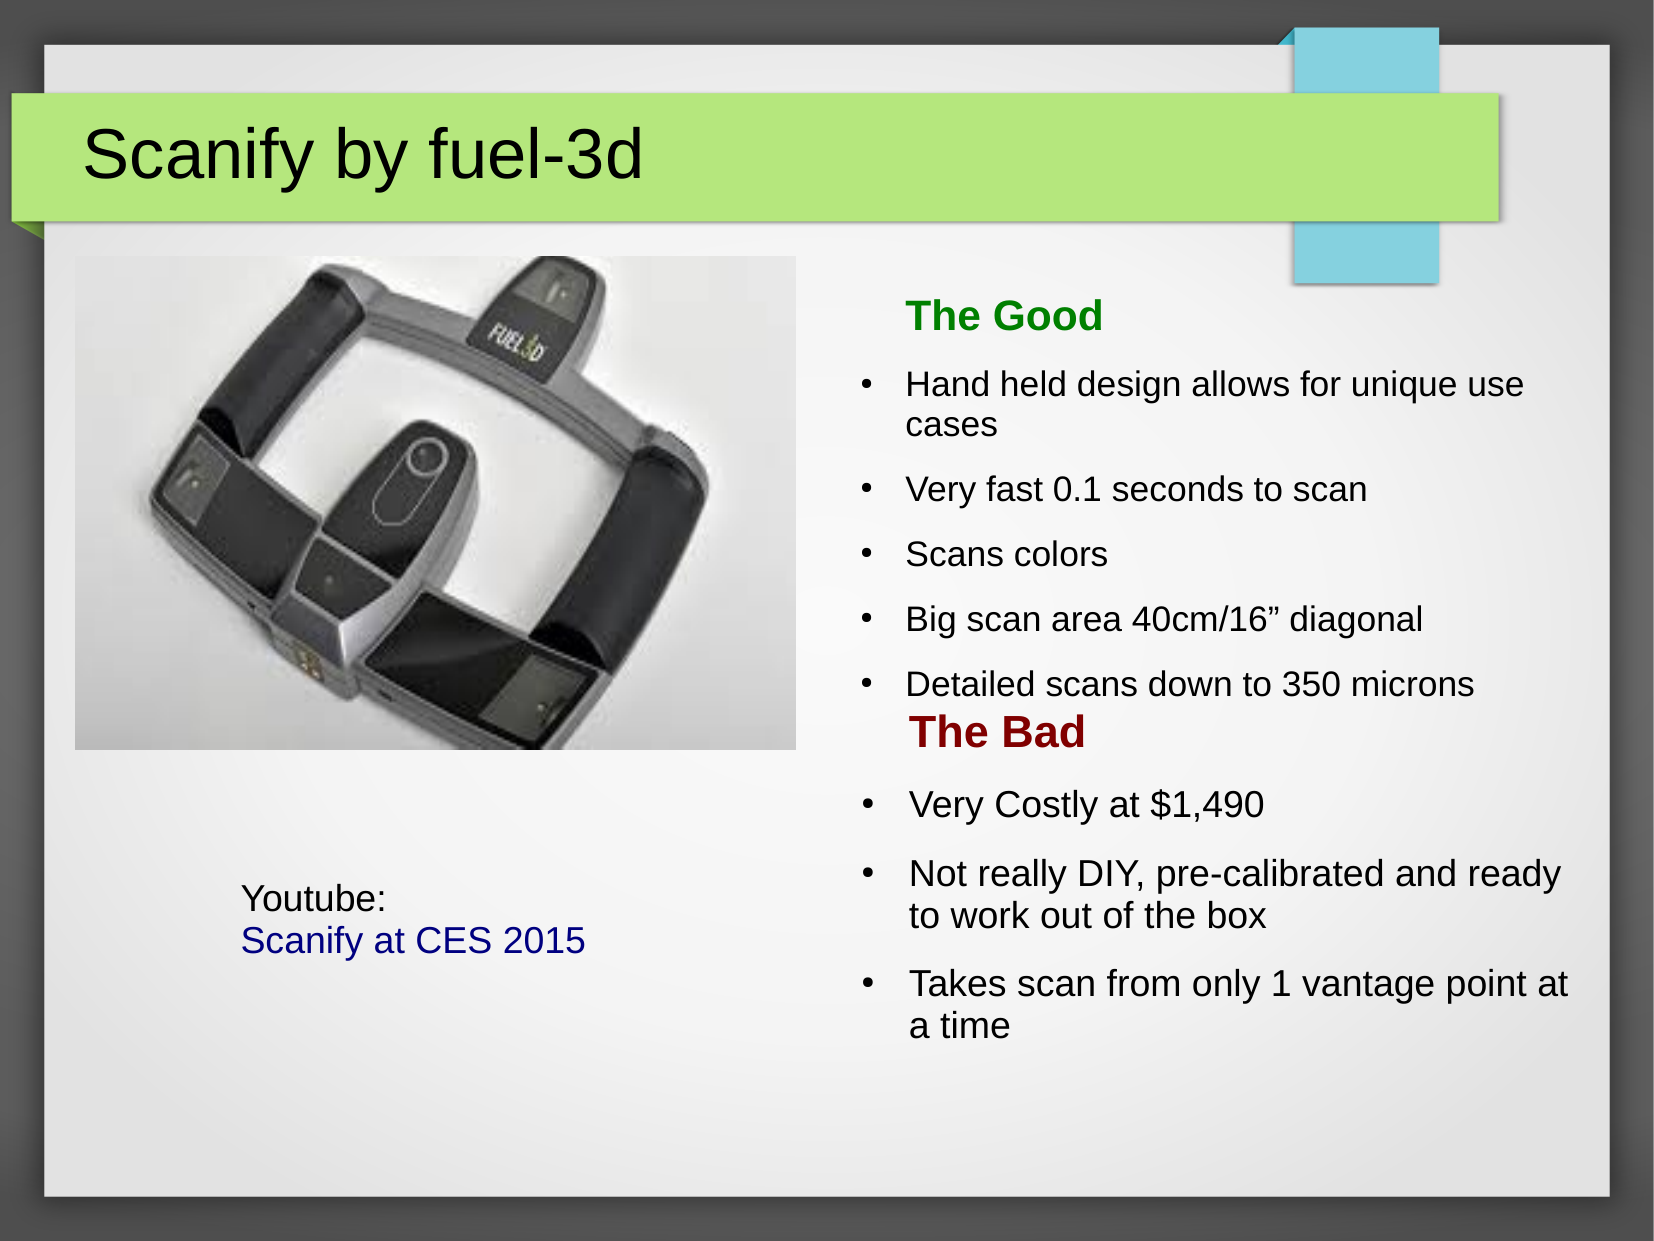

# Scanify by fuel-3d
The Good
Hand held design allows for unique use cases
Very fast 0.1 seconds to scan
Scans colors
Big scan area 40cm/16” diagonal
Detailed scans down to 350 microns
The Bad
Very Costly at $1,490
Not really DIY, pre-calibrated and ready to work out of the box
Takes scan from only 1 vantage point at a time
Youtube: Scanify at CES 2015